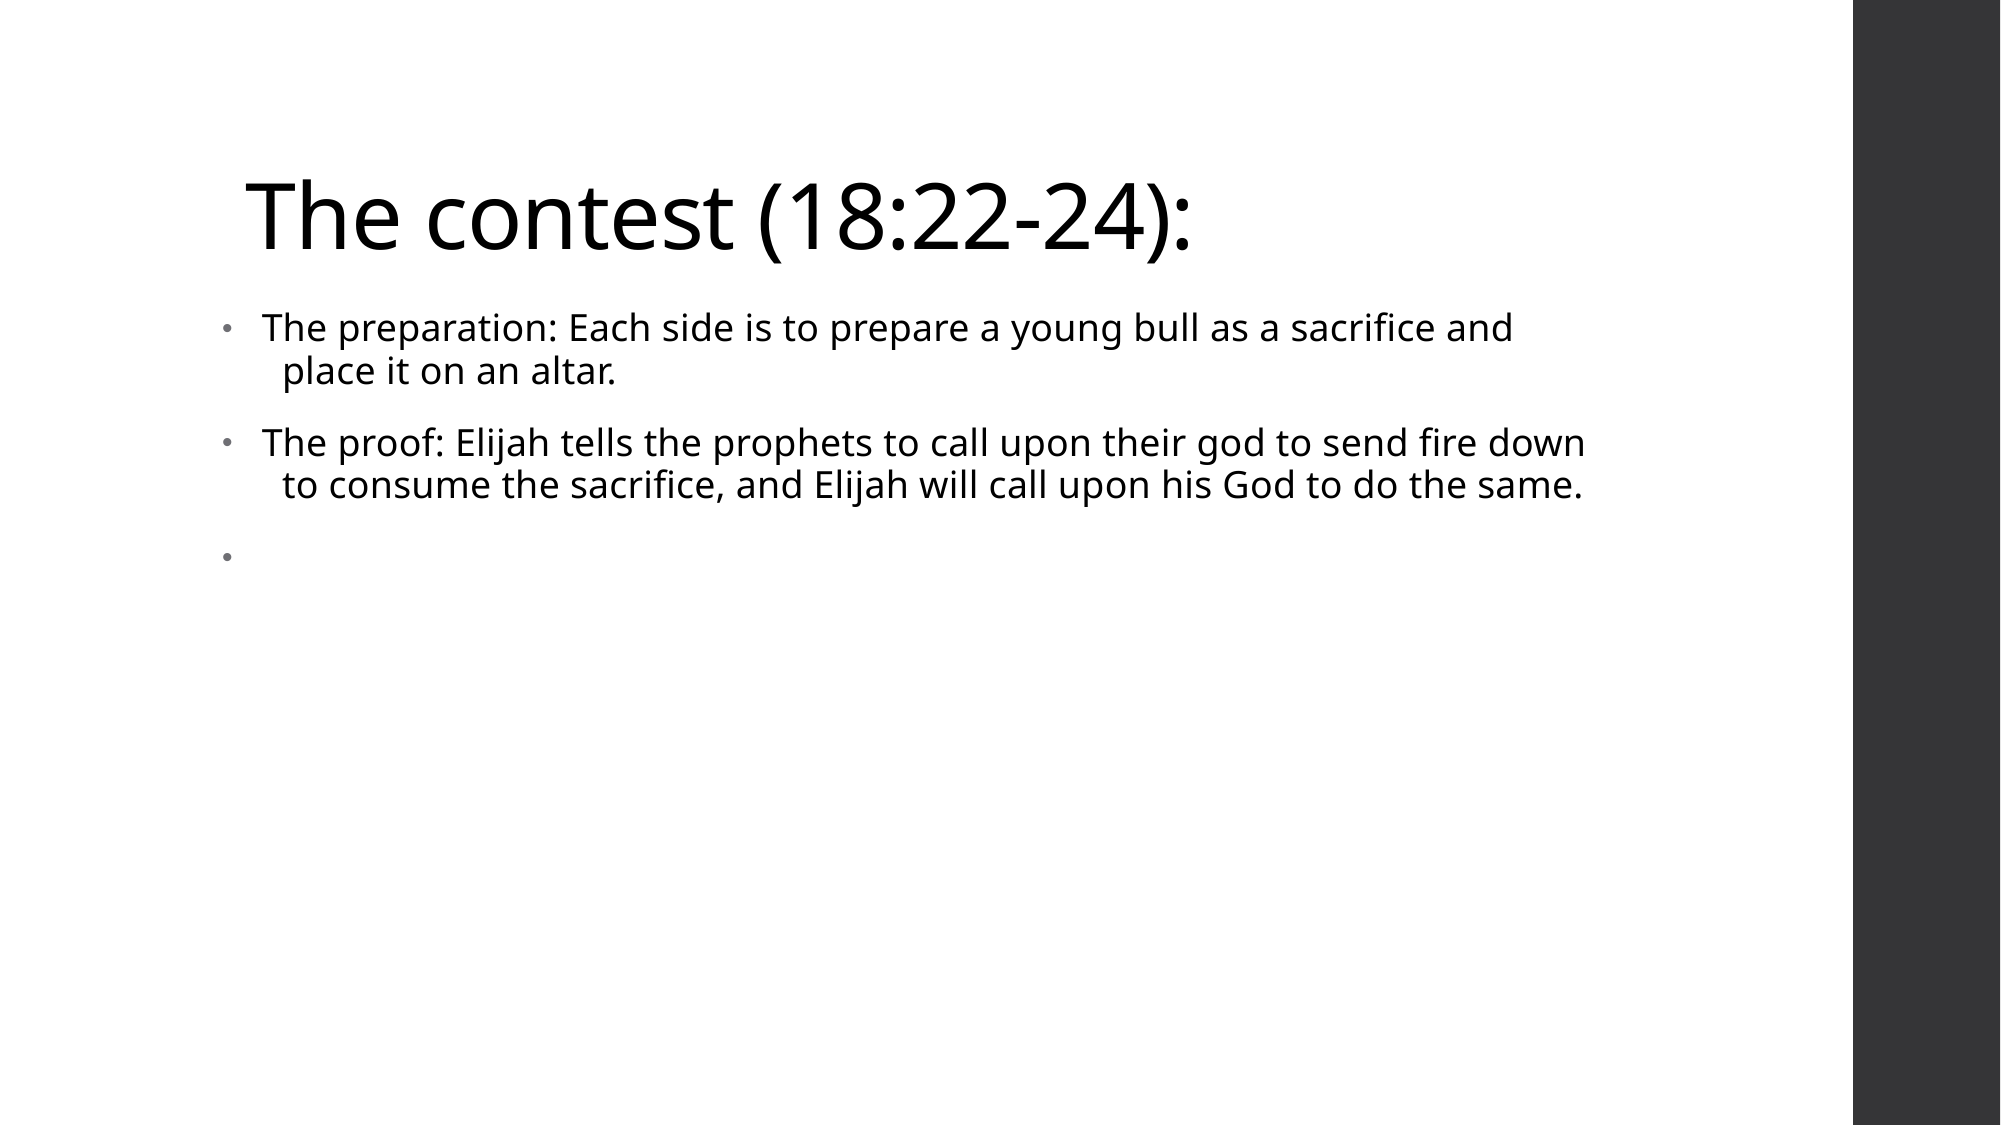

# The contest (18:22-24):
 The preparation: Each side is to prepare a young bull as a sacrifice and place it on an altar.
 The proof: Elijah tells the prophets to call upon their god to send fire down to consume the sacrifice, and Elijah will call upon his God to do the same.